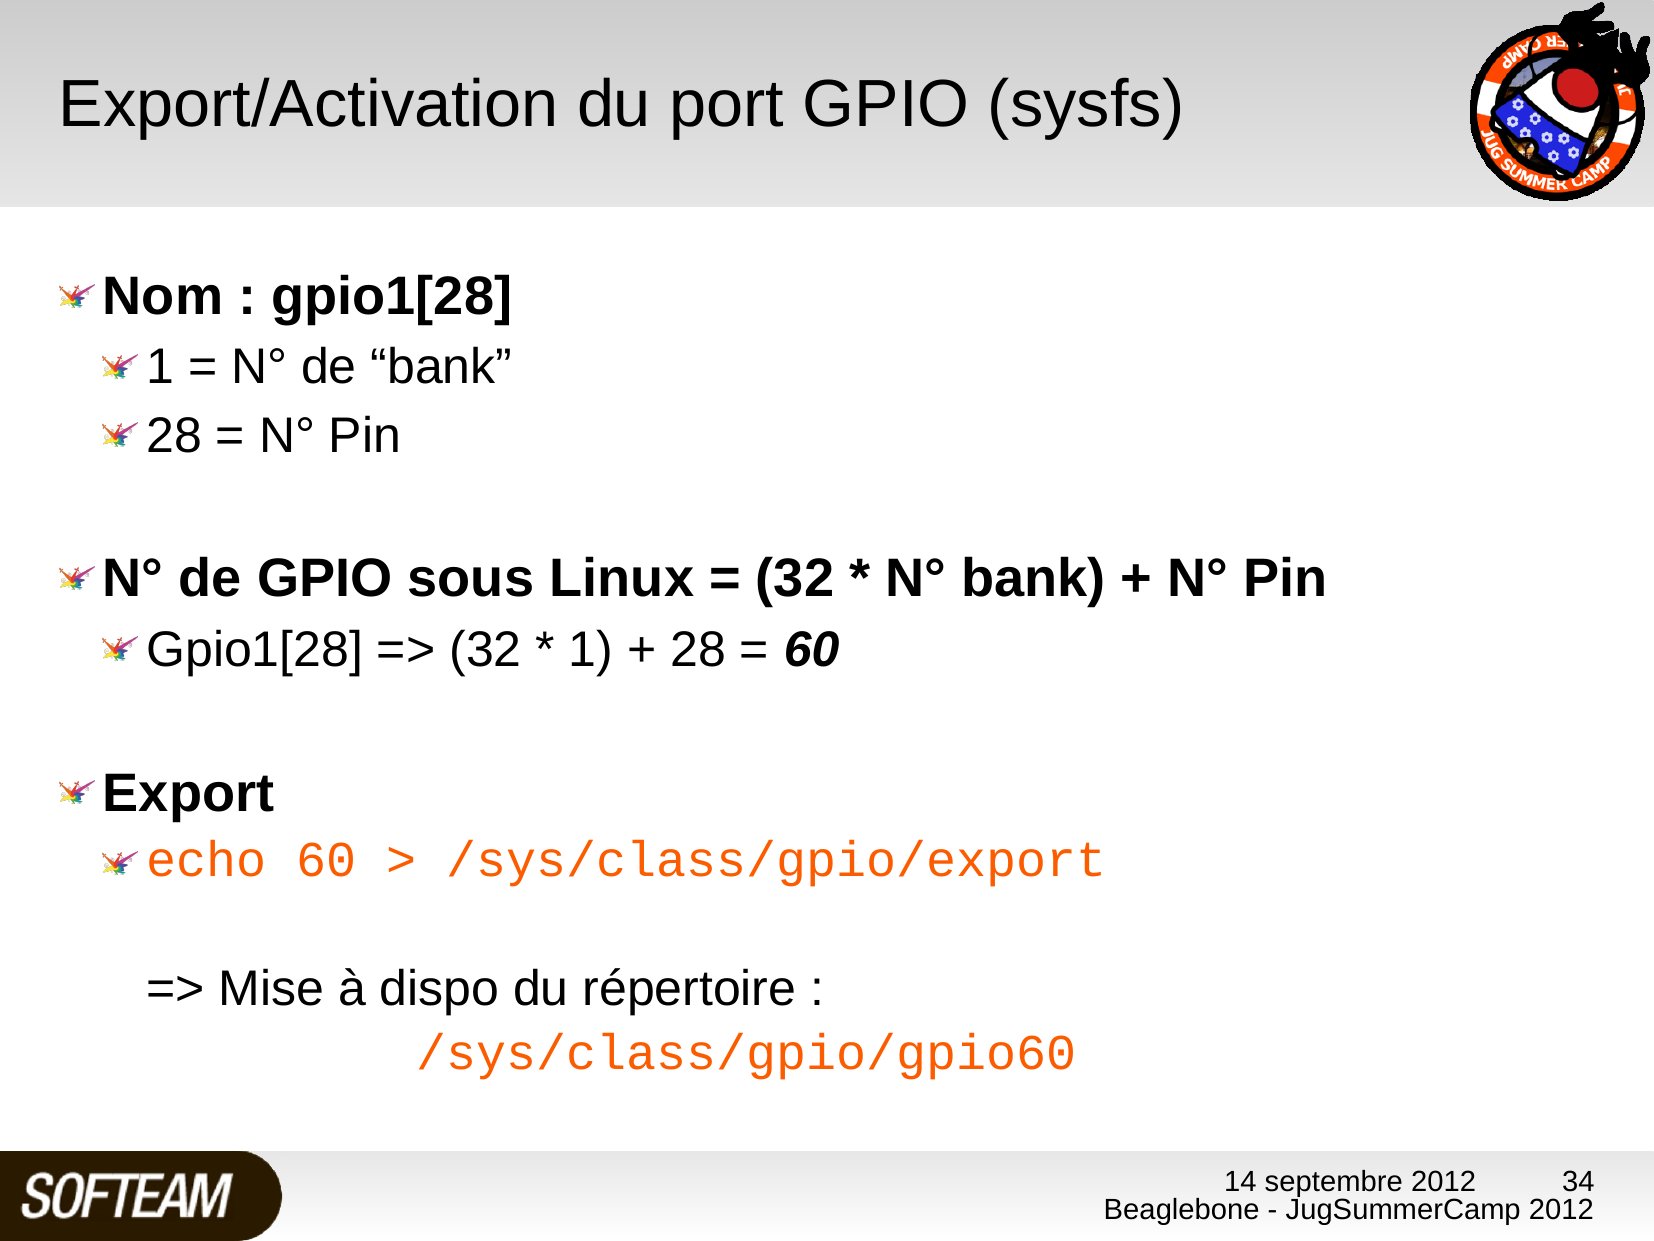

# Export/Activation du port GPIO (sysfs)
Nom : gpio1[28]
1 = N° de “bank”
28 = N° Pin
N° de GPIO sous Linux = (32 * N° bank) + N° Pin
Gpio1[28] => (32 * 1) + 28 = 60
Export
echo 60 > /sys/class/gpio/export
=> Mise à dispo du répertoire :
 /sys/class/gpio/gpio60
14 septembre 2012
34
Beaglebone - JugSummerCamp 2012